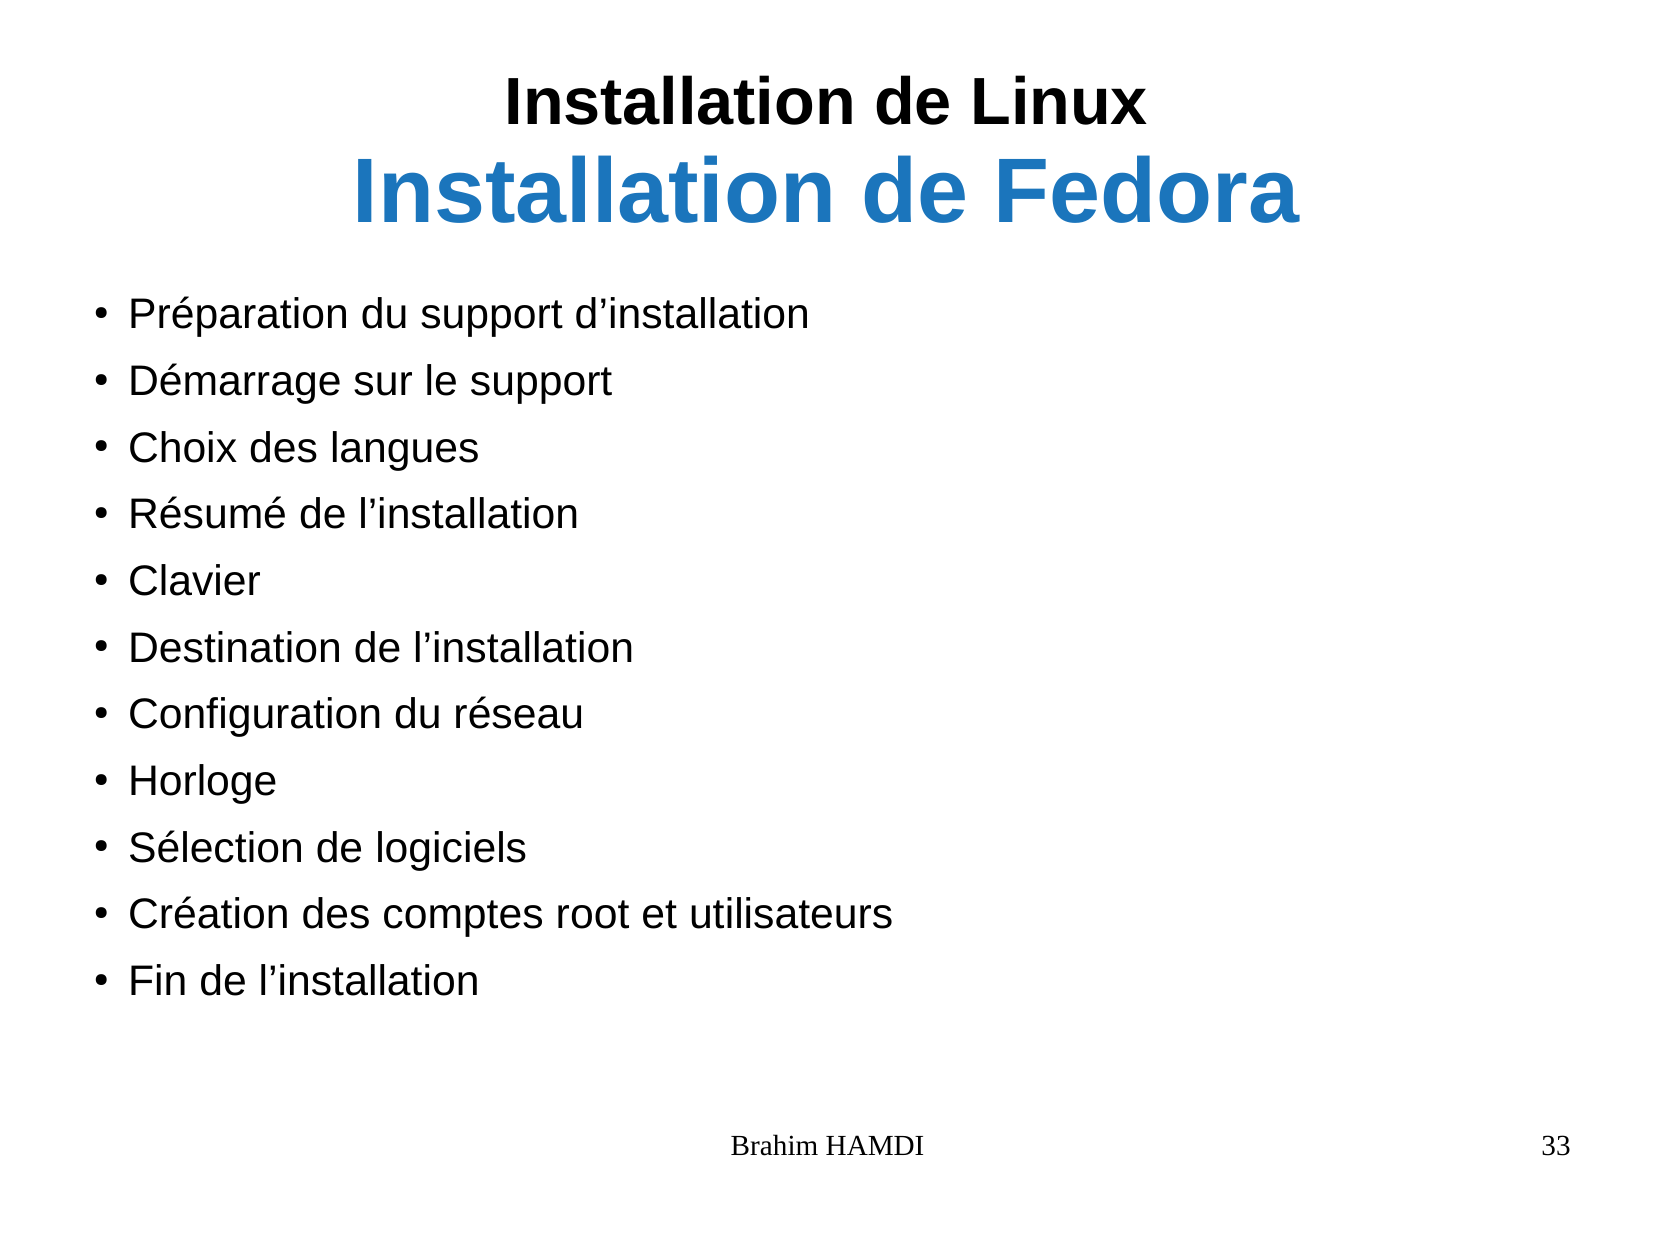

# Installation de Linux Installation de Fedora
Préparation du support d’installation
Démarrage sur le support
Choix des langues
Résumé de l’installation
Clavier
Destination de l’installation
Configuration du réseau
Horloge
Sélection de logiciels
Création des comptes root et utilisateurs
Fin de l’installation
Brahim HAMDI
33